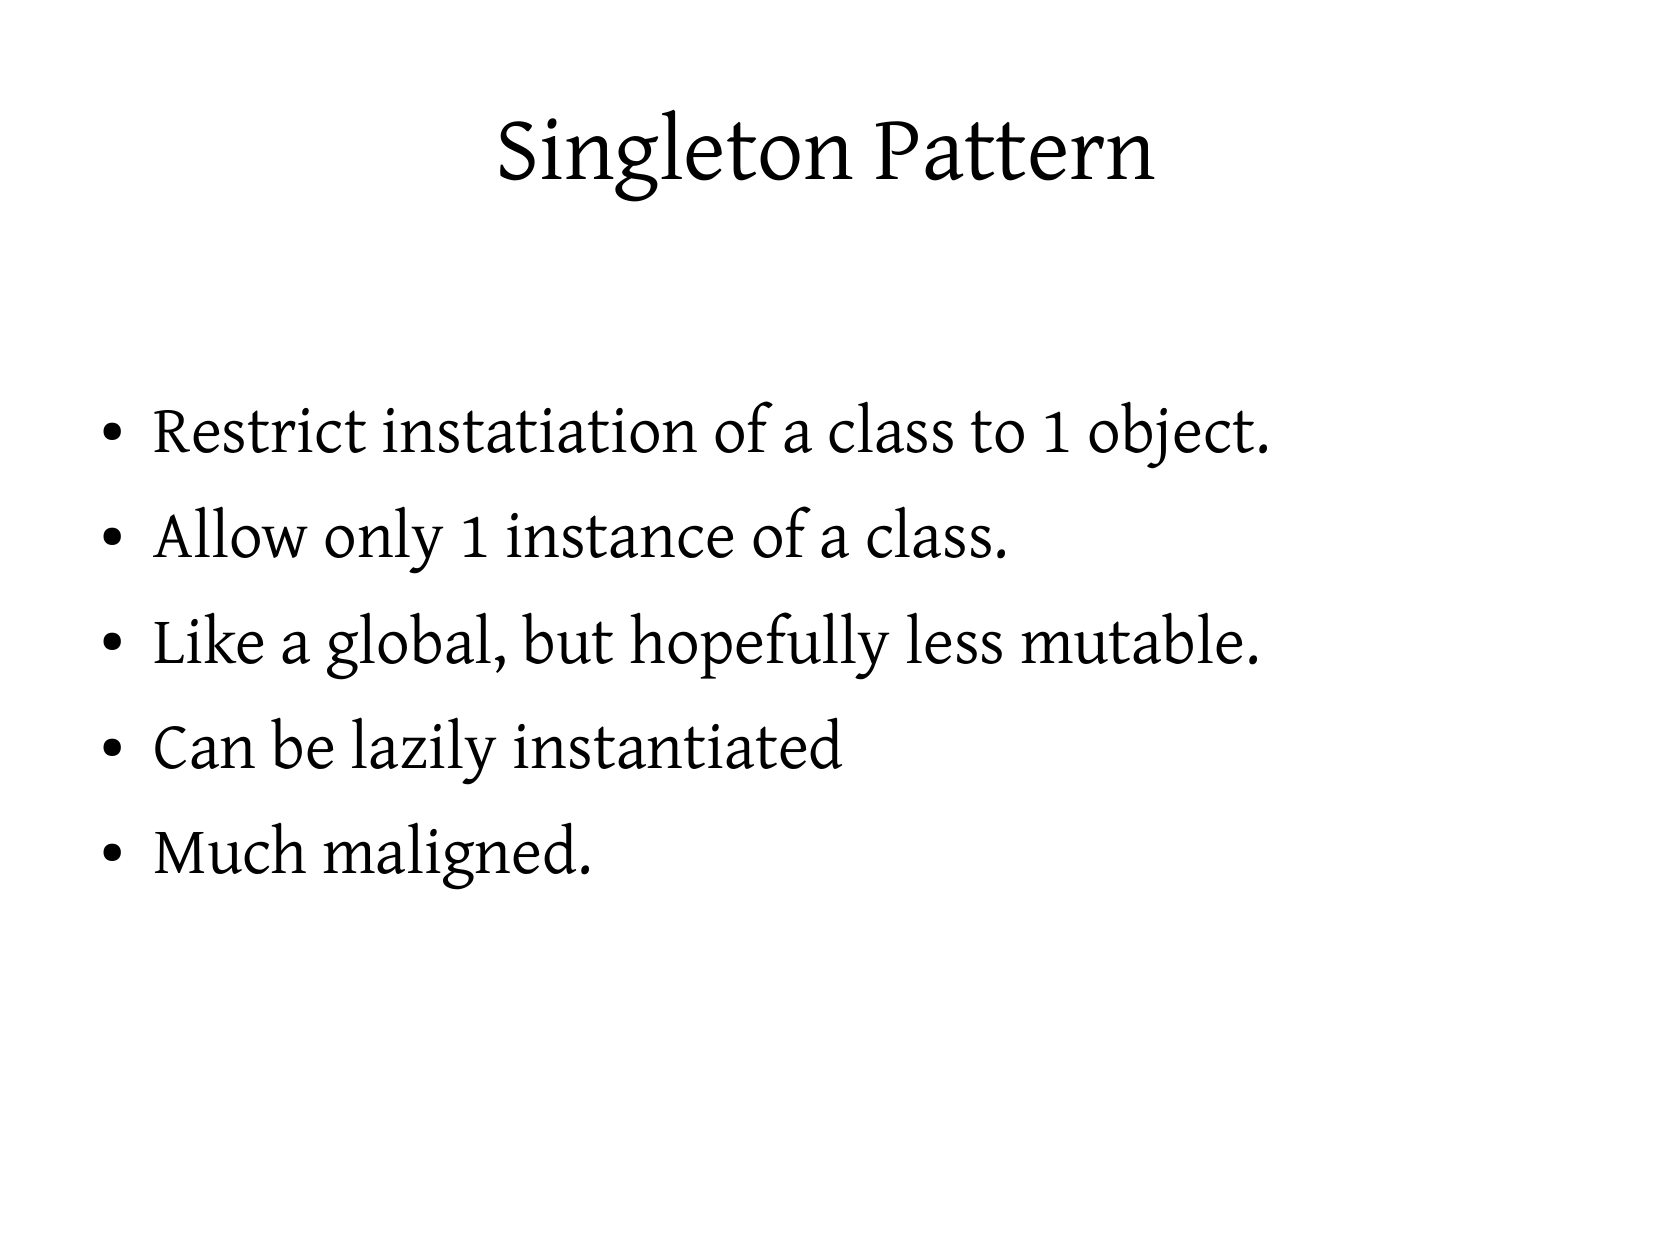

# Singleton Pattern
Restrict instatiation of a class to 1 object.
Allow only 1 instance of a class.
Like a global, but hopefully less mutable.
Can be lazily instantiated
Much maligned.